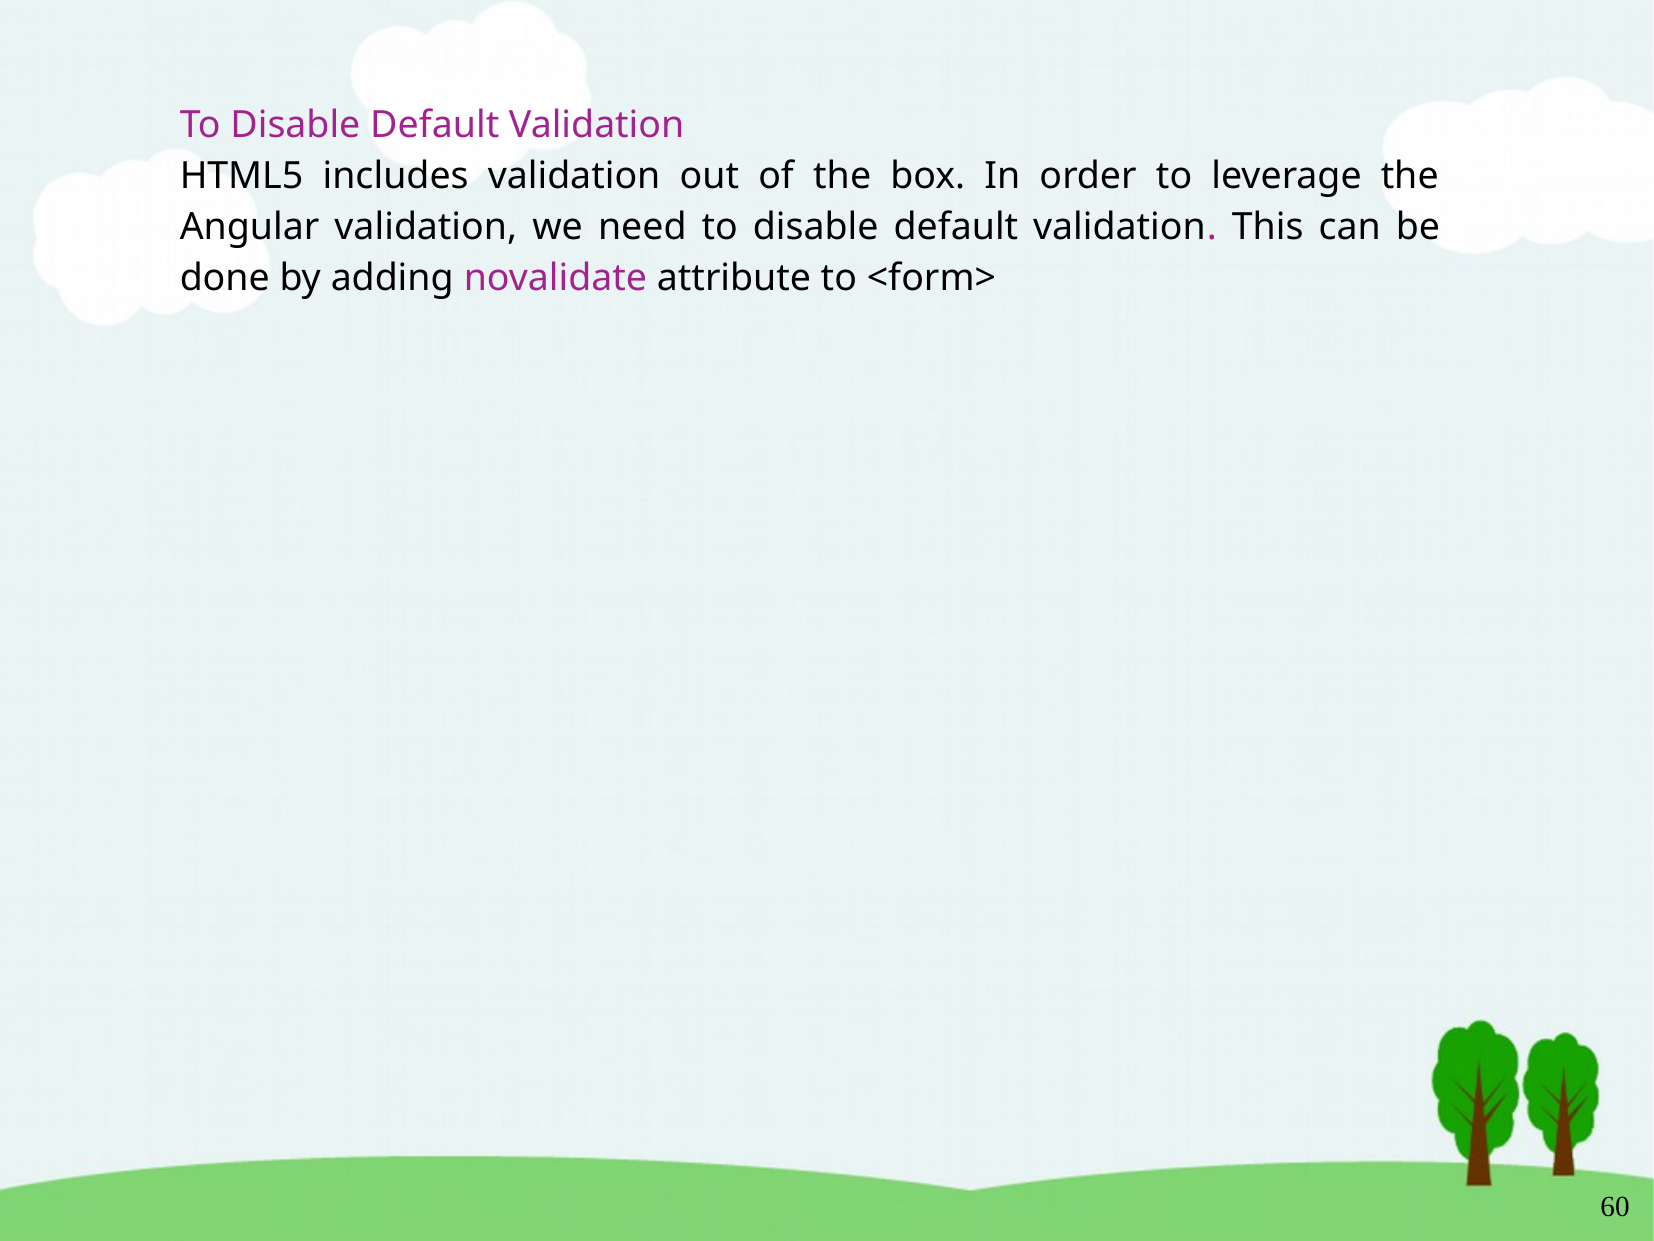

To Disable Default Validation
HTML5 includes validation out of the box. In order to leverage the Angular validation, we need to disable default validation. This can be done by adding novalidate attribute to <form>
60